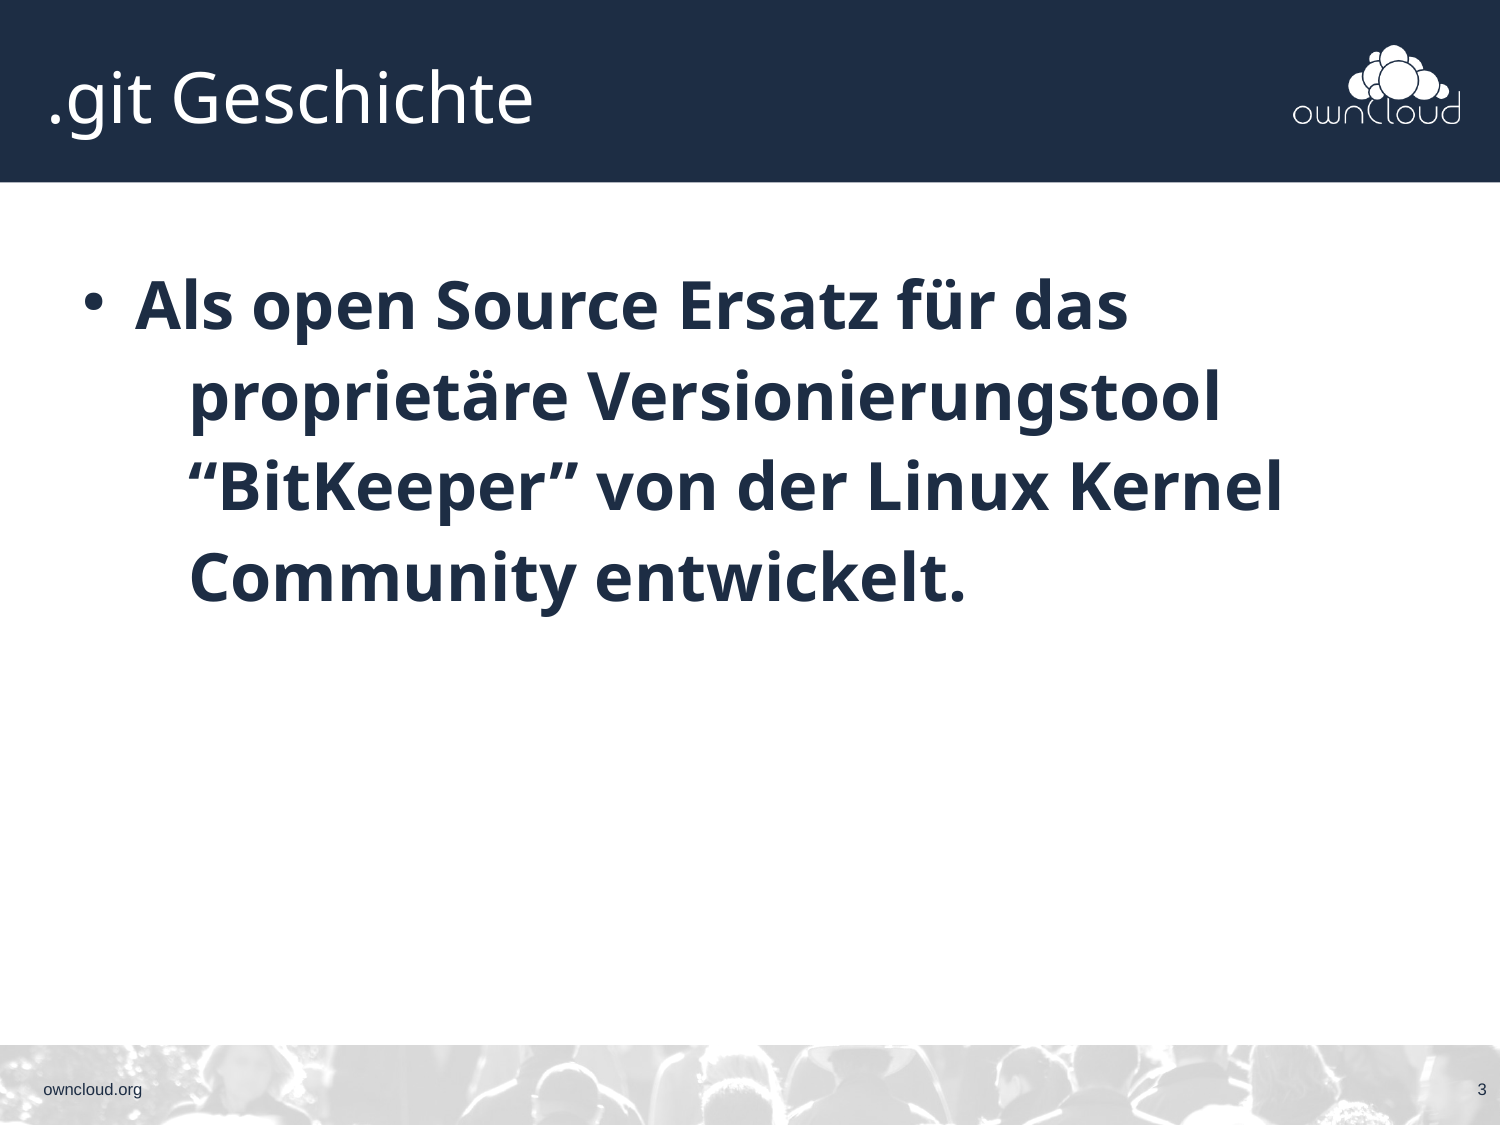

# .git Geschichte
Als open Source Ersatz für das proprietäre Versionierungstool “BitKeeper” von der Linux Kernel Community entwickelt.